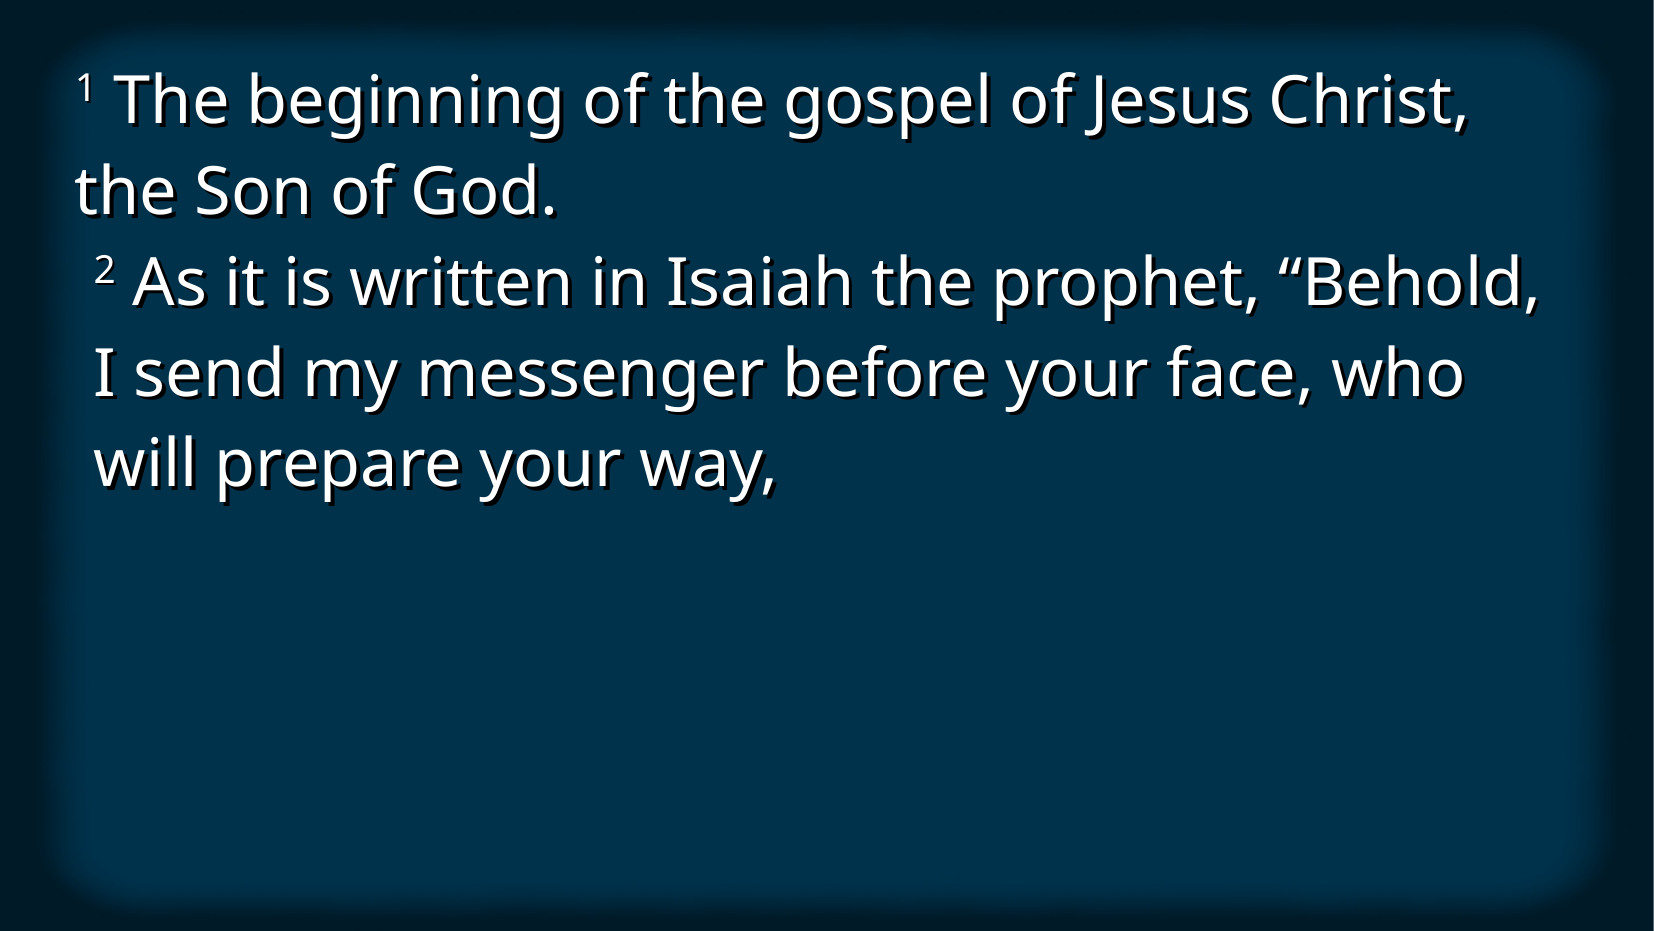

1 The beginning of the gospel of Jesus Christ, the Son of God.
2 As it is written in Isaiah the prophet, “Behold, I send my messenger before your face, who will prepare your way,